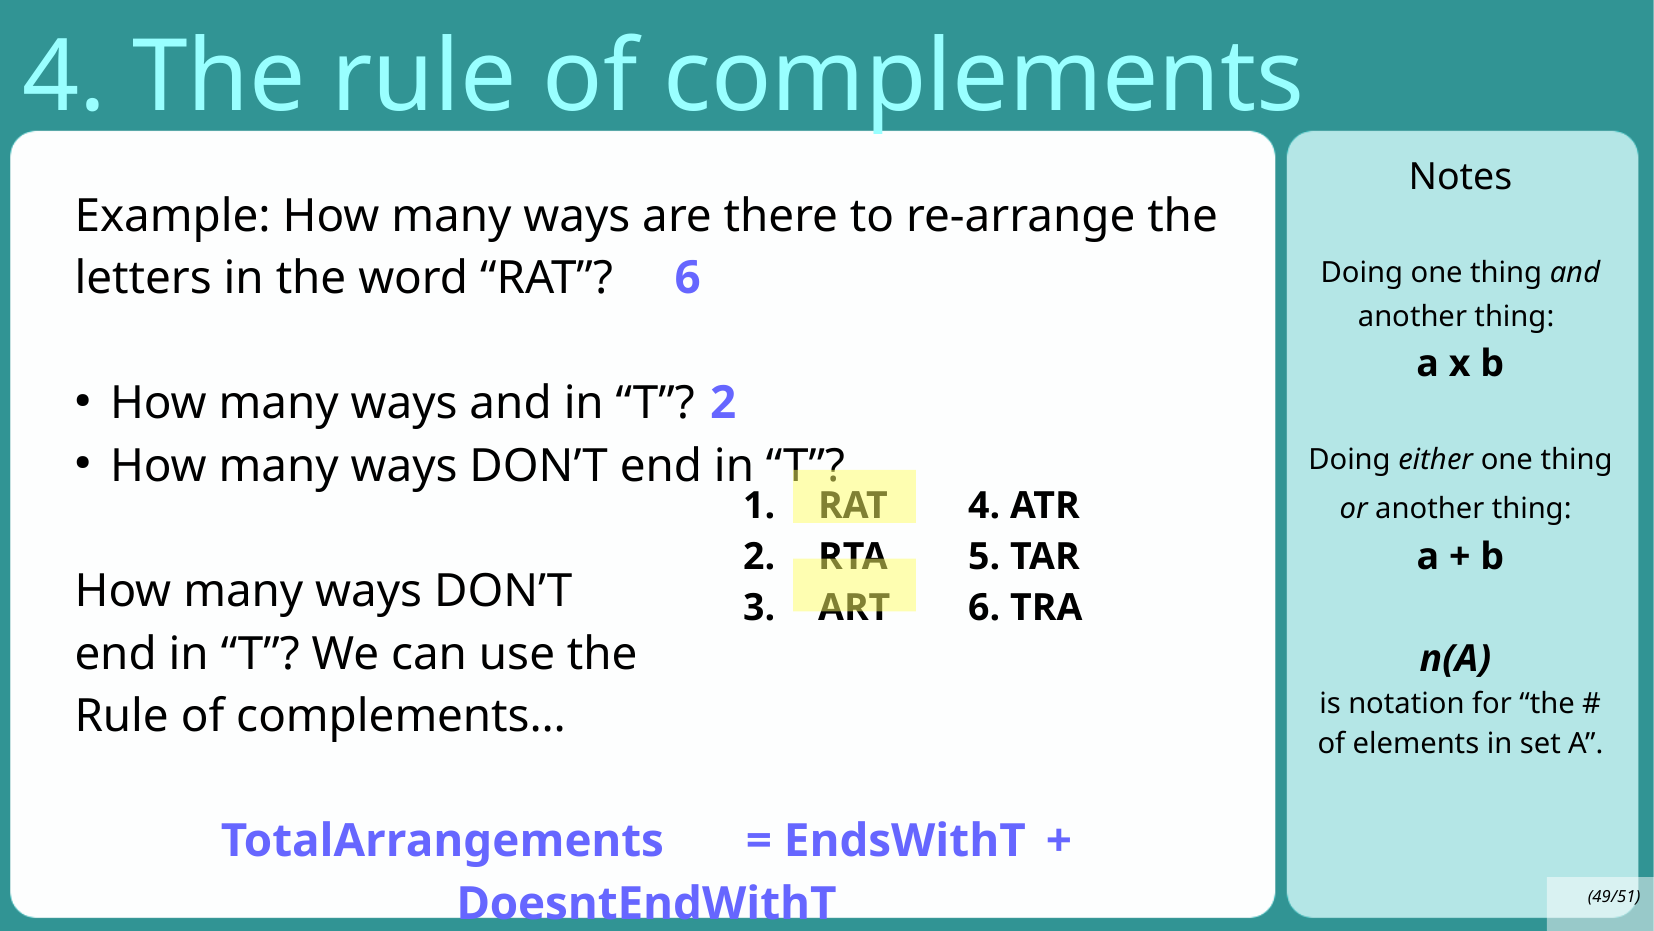

# 4. The rule of complements
Notes
Doing one thing and another thing:
a x b
Doing either one thing or another thing:
a + b
n(A)
is notation for “the # of elements in set A”.
Example: How many ways are there to re-arrange the letters in the word “RAT”? 	6
How many ways and in “T”?	2
How many ways DON’T end in “T”?
How many ways DON’T
end in “T”? We can use the
Rule of complements…
TotalArrangements 	= EndsWithT 	+ DoesntEndWithT
1. 	RAT		4. ATR
2. 	RTA		5. TAR
3.	ART		6. TRA